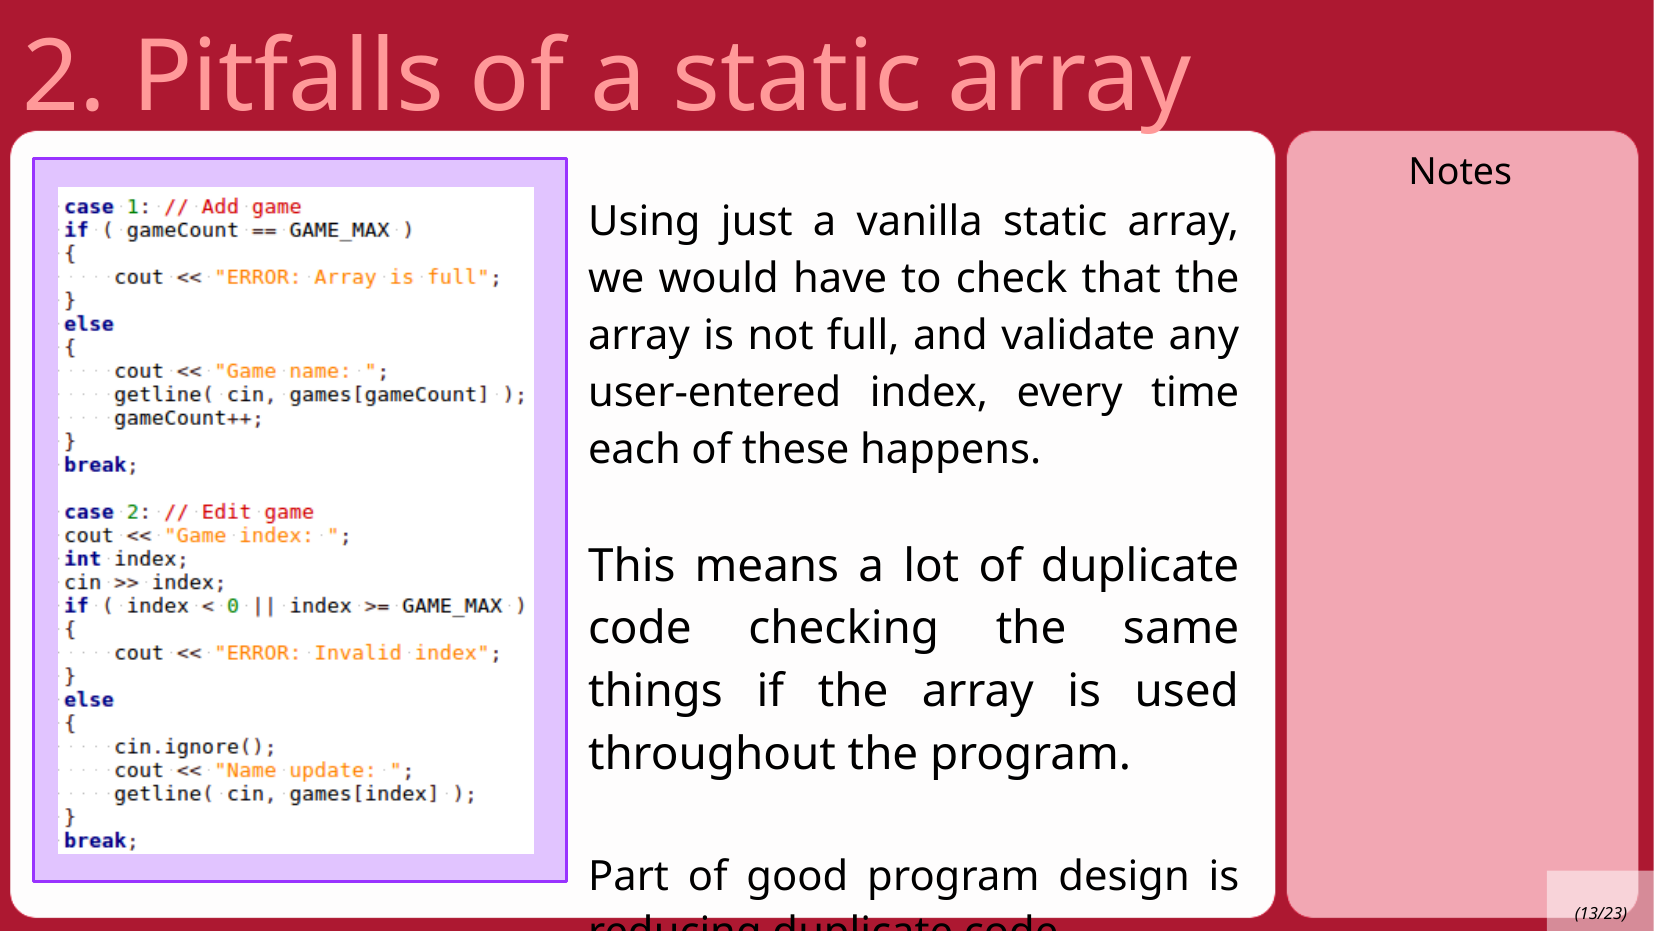

# 2. Pitfalls of a static array
Notes
Using just a vanilla static array, we would have to check that the array is not full, and validate any user-entered index, every time each of these happens.
This means a lot of duplicate code checking the same things if the array is used throughout the program.
Part of good program design is reducing duplicate code.